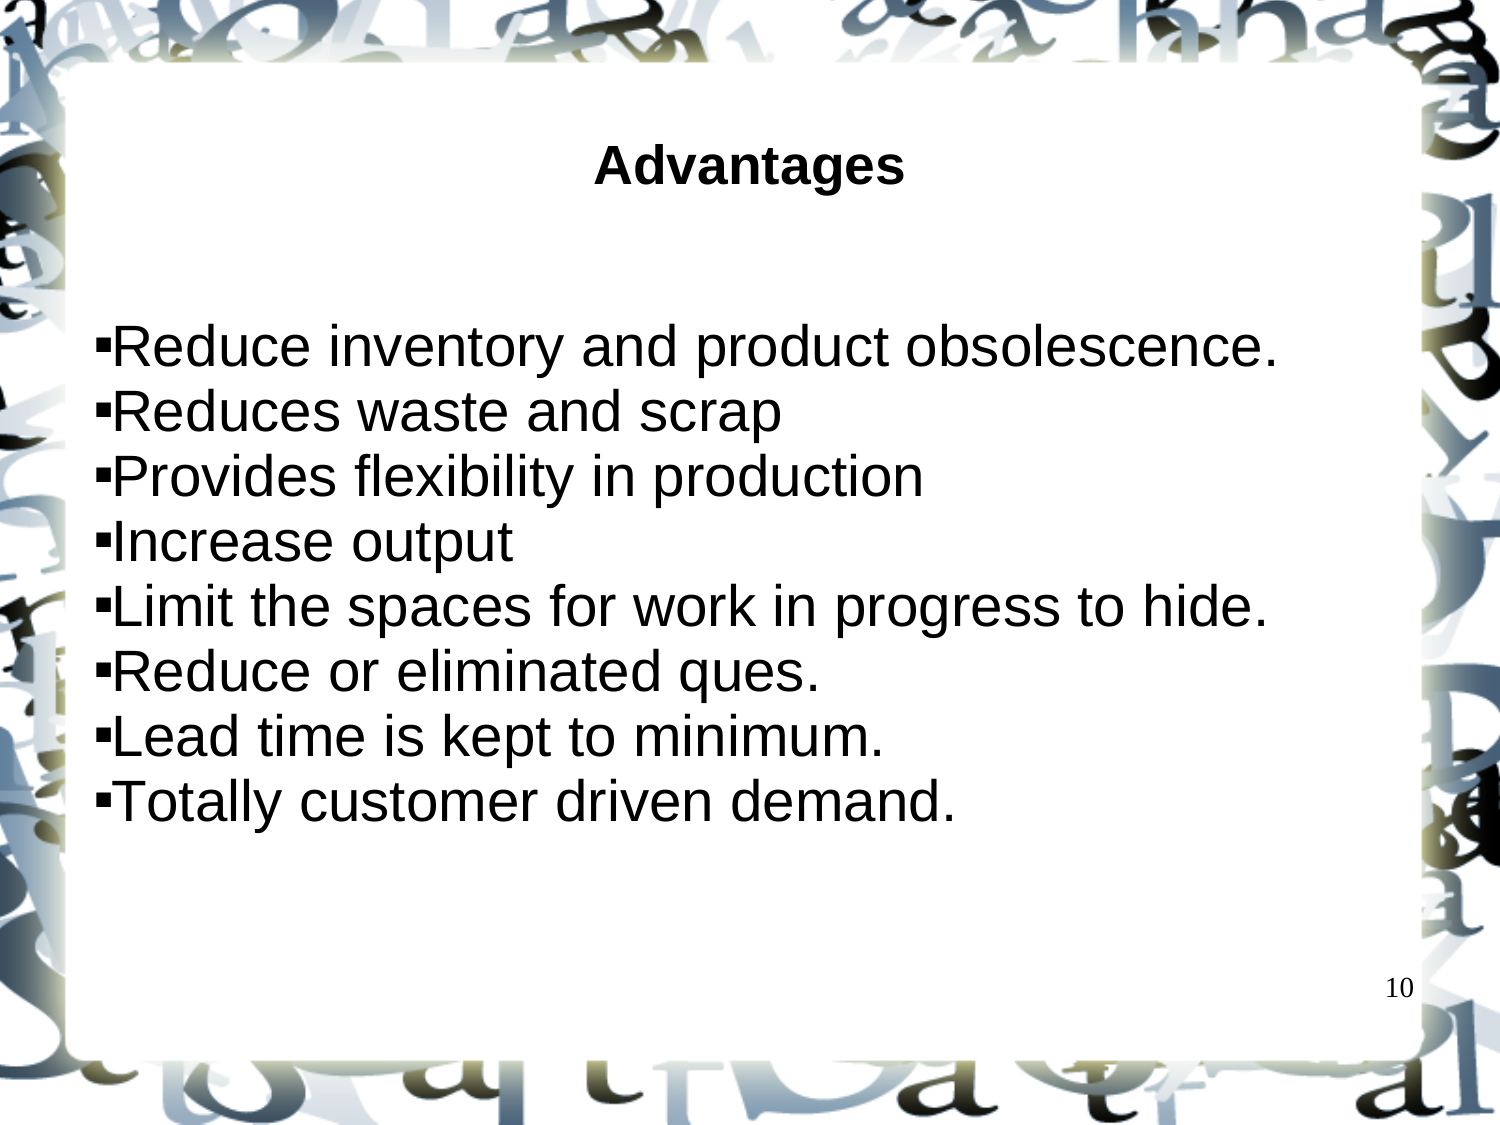

# Advantages
Reduce inventory and product obsolescence.
Reduces waste and scrap
Provides flexibility in production
Increase output
Limit the spaces for work in progress to hide.
Reduce or eliminated ques.
Lead time is kept to minimum.
Totally customer driven demand.
10